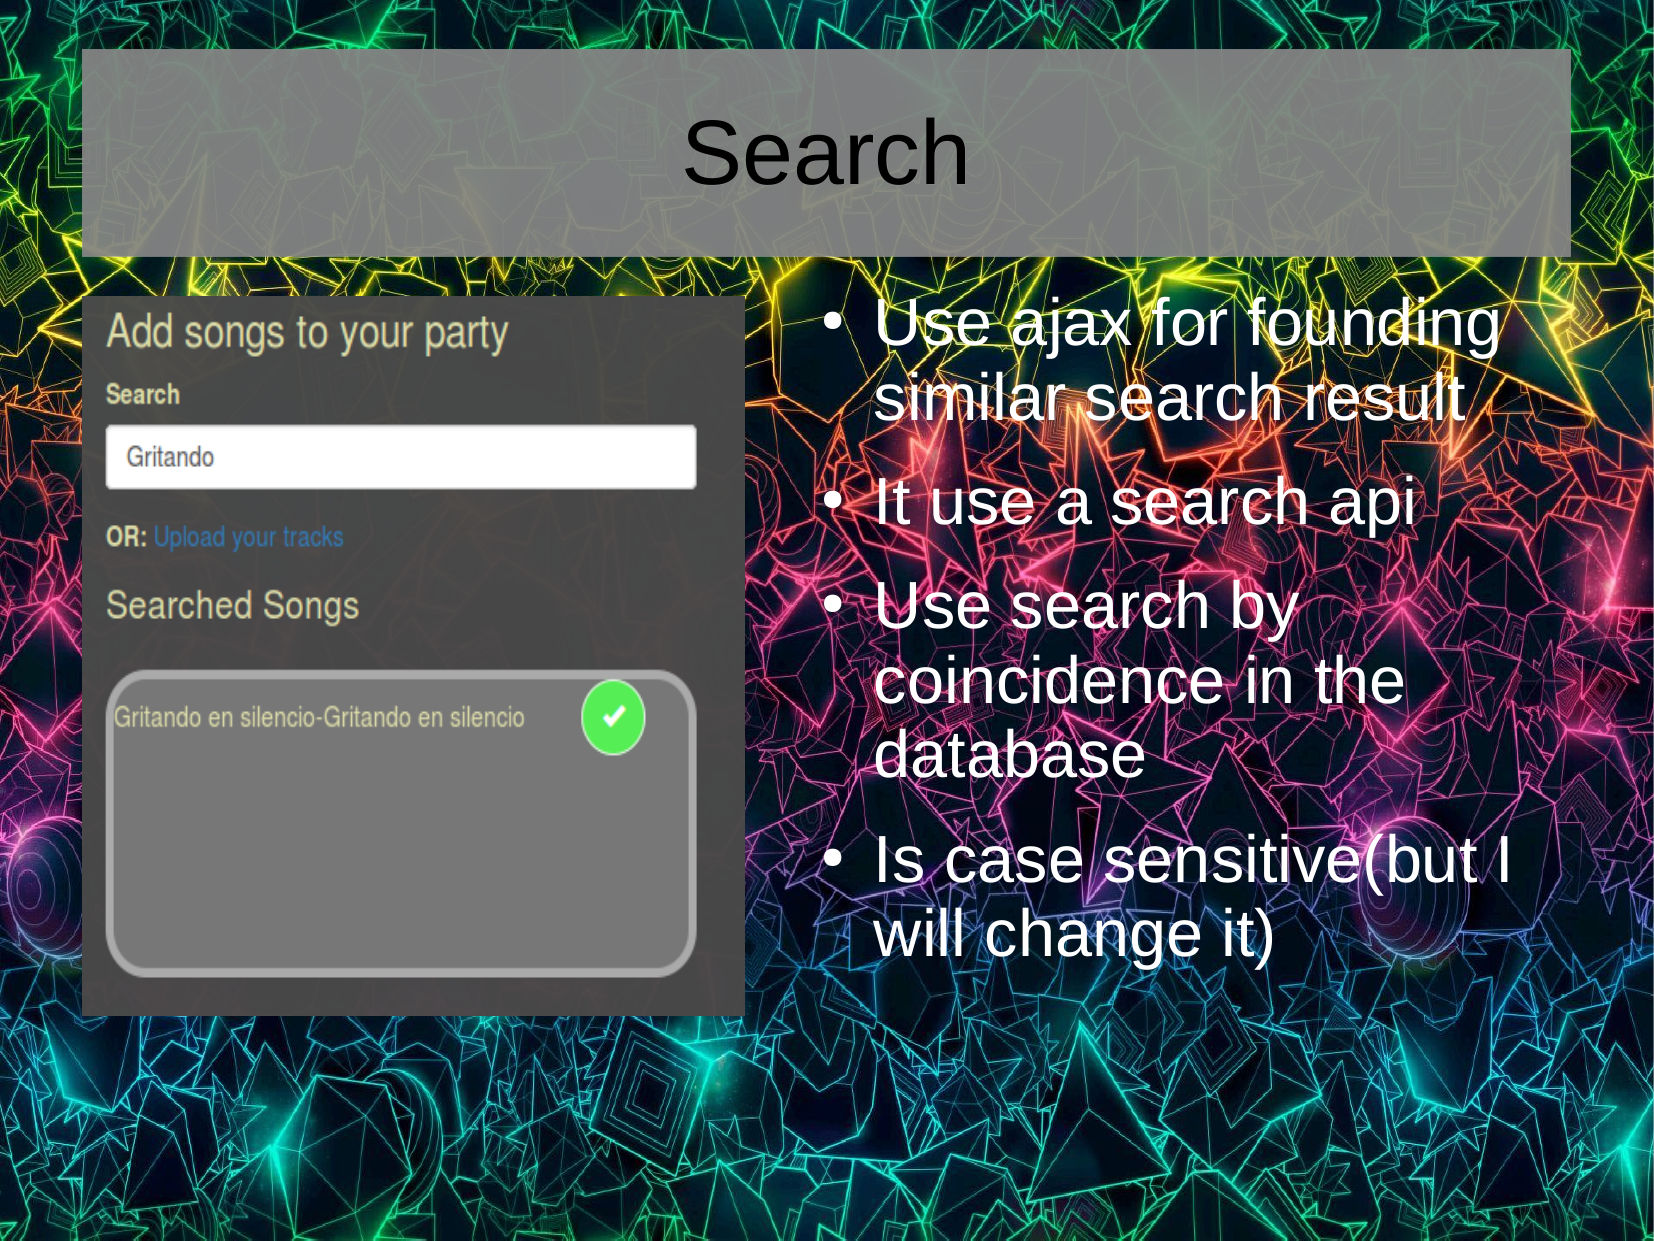

# Search
Use ajax for founding similar search result
It use a search api
Use search by coincidence in the database
Is case sensitive(but I will change it)